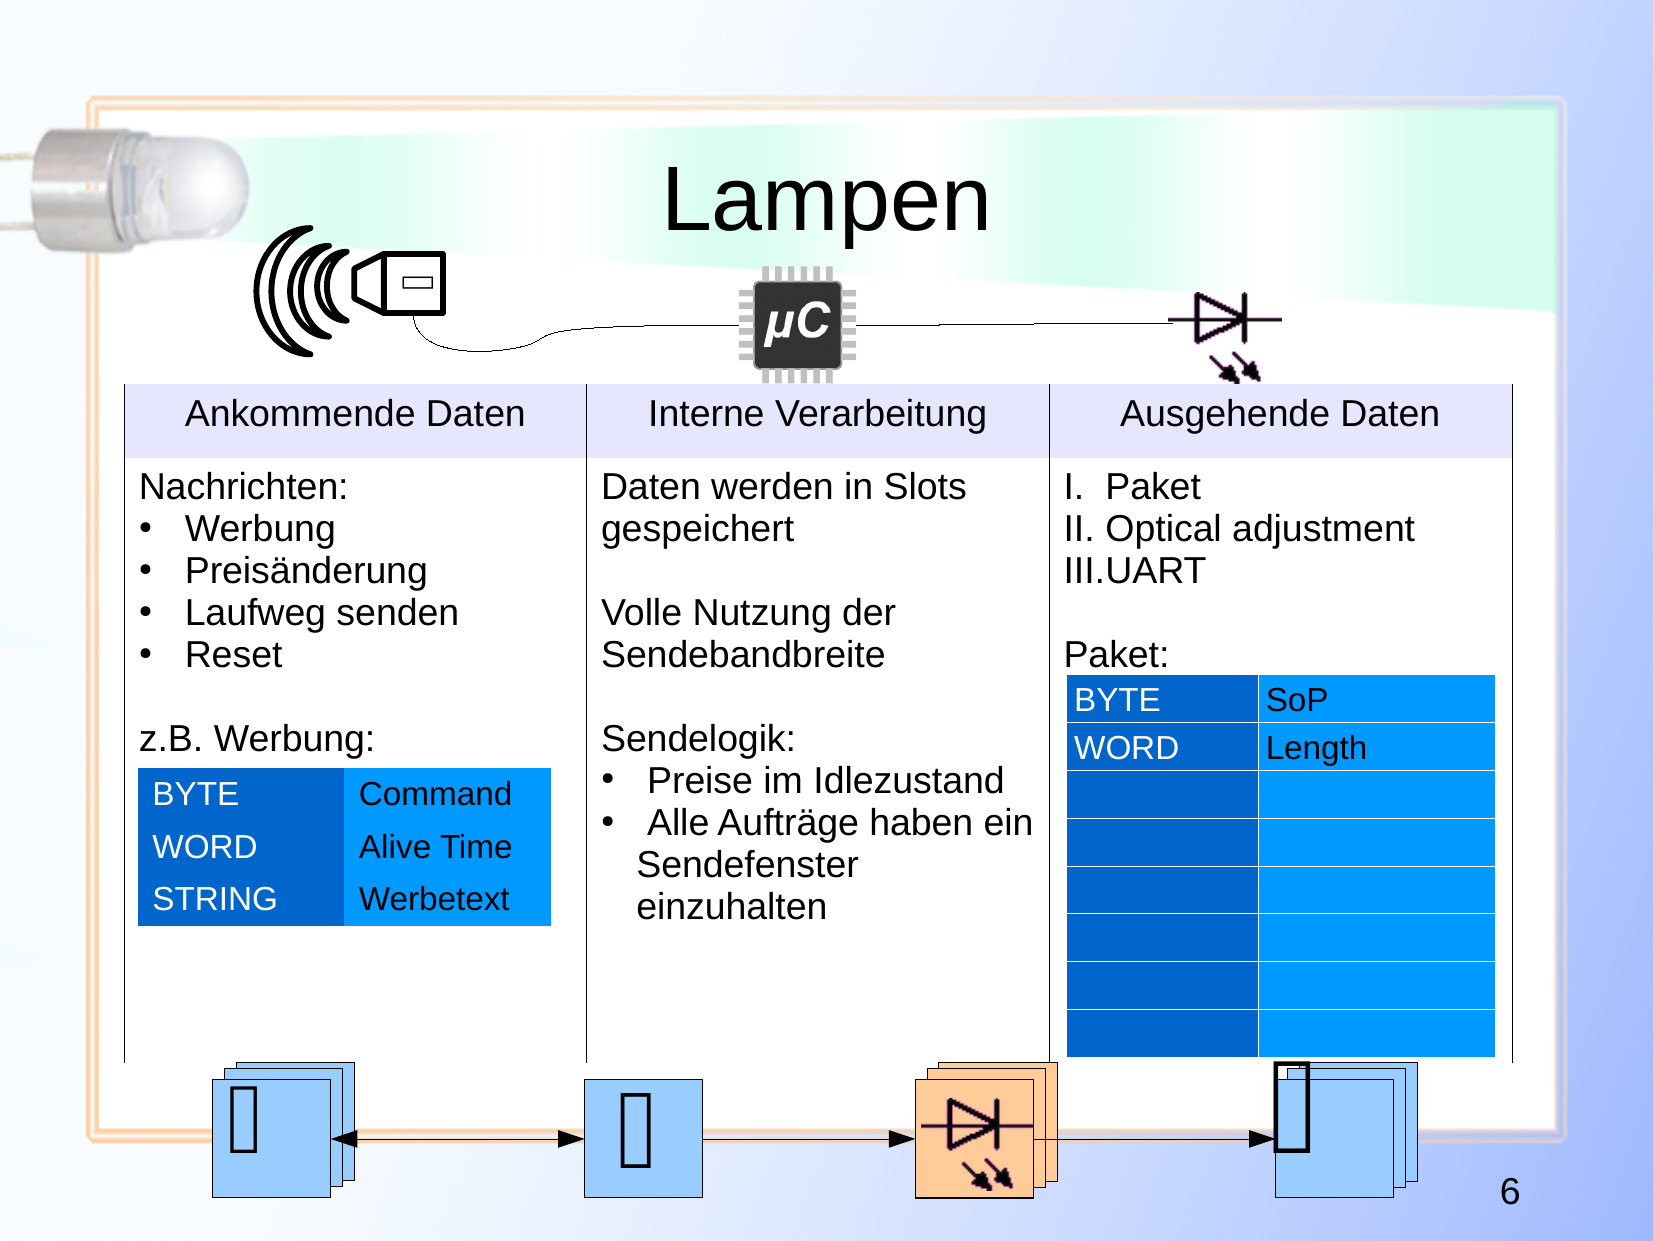

# Lampen

| Ankommende Daten | Interne Verarbeitung | Ausgehende Daten |
| --- | --- | --- |
| Nachrichten: Werbung Preisänderung Laufweg senden Reset z.B. Werbung: | Daten werden in Slots gespeichert Volle Nutzung der Sendebandbreite Sendelogik: Preise im Idlezustand Alle Aufträge haben ein Sendefenster einzuhalten | Paket Optical adjustment UART Paket: |
| BYTE | SoP |
| --- | --- |
| WORD | Length |
| | |
| | |
| | |
| | |
| | |
| | |
| BYTE | Command |
| --- | --- |
| WORD | Alive Time |
| STRING | Werbetext |

:
